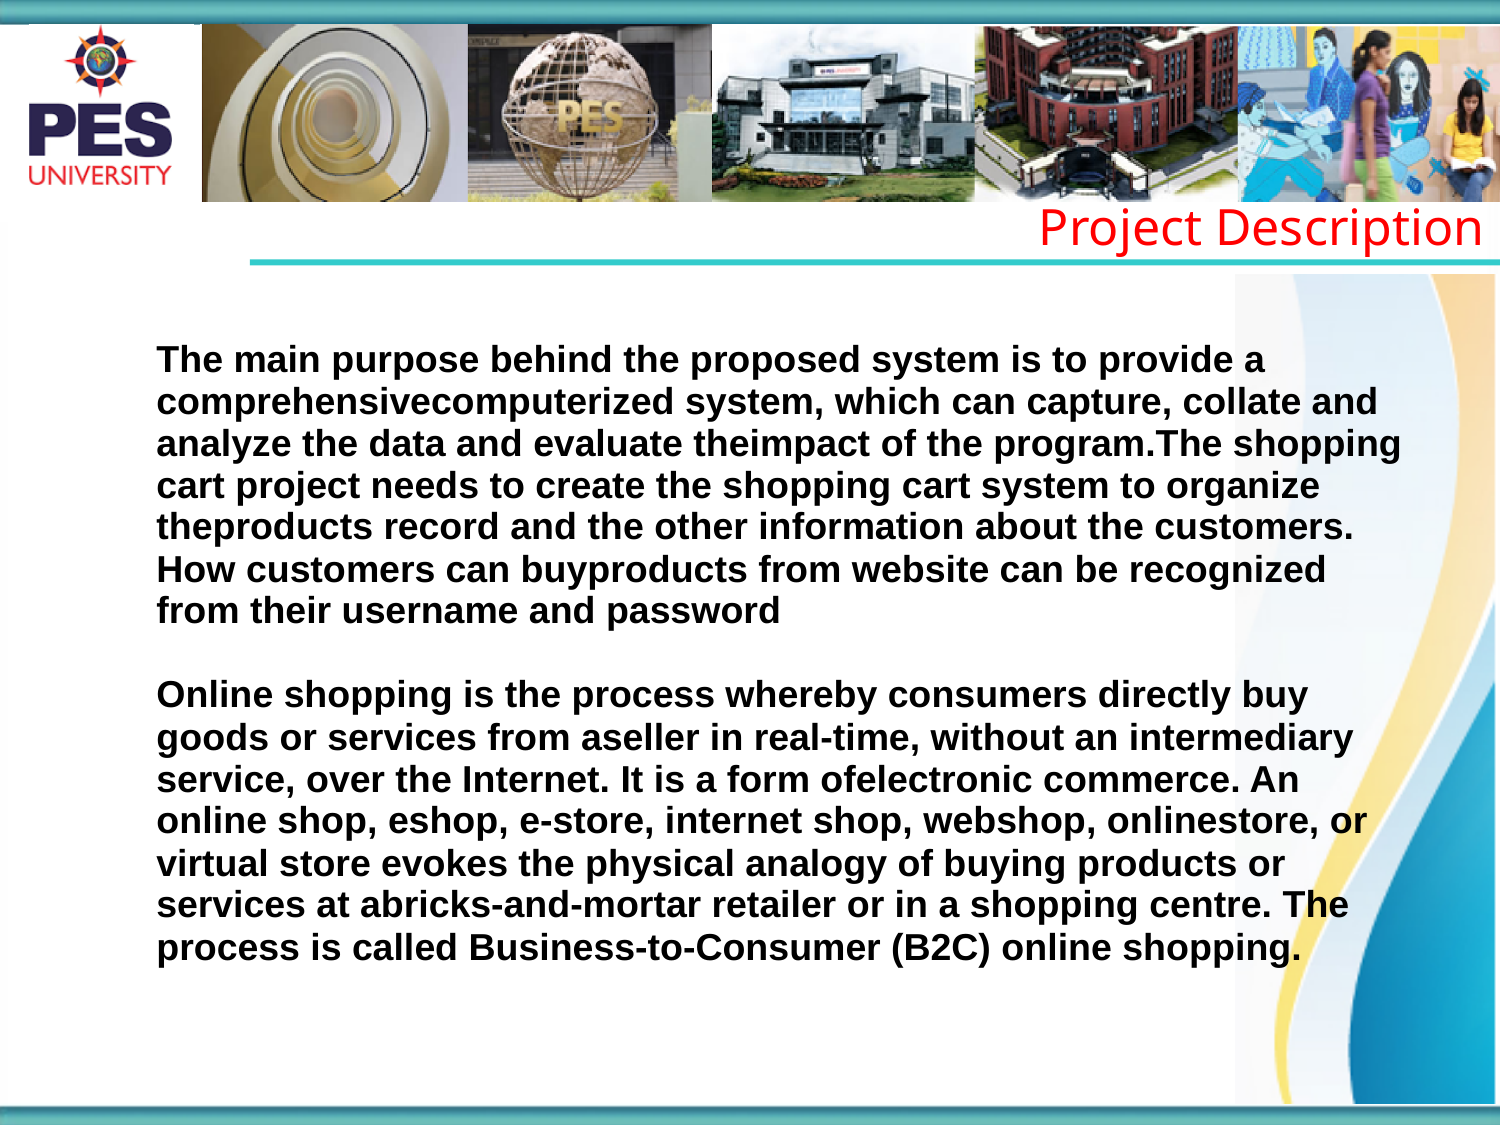

Project Description
The main purpose behind the proposed system is to provide a comprehensivecomputerized system, which can capture, collate and analyze the data and evaluate theimpact of the program.The shopping cart project needs to create the shopping cart system to organize theproducts record and the other information about the customers. How customers can buyproducts from website can be recognized from their username and password
Online shopping is the process whereby consumers directly buy goods or services from aseller in real-time, without an intermediary service, over the Internet. It is a form ofelectronic commerce. An online shop, eshop, e-store, internet shop, webshop, onlinestore, or virtual store evokes the physical analogy of buying products or services at abricks-and-mortar retailer or in a shopping centre. The process is called Business-to-Consumer (B2C) online shopping.